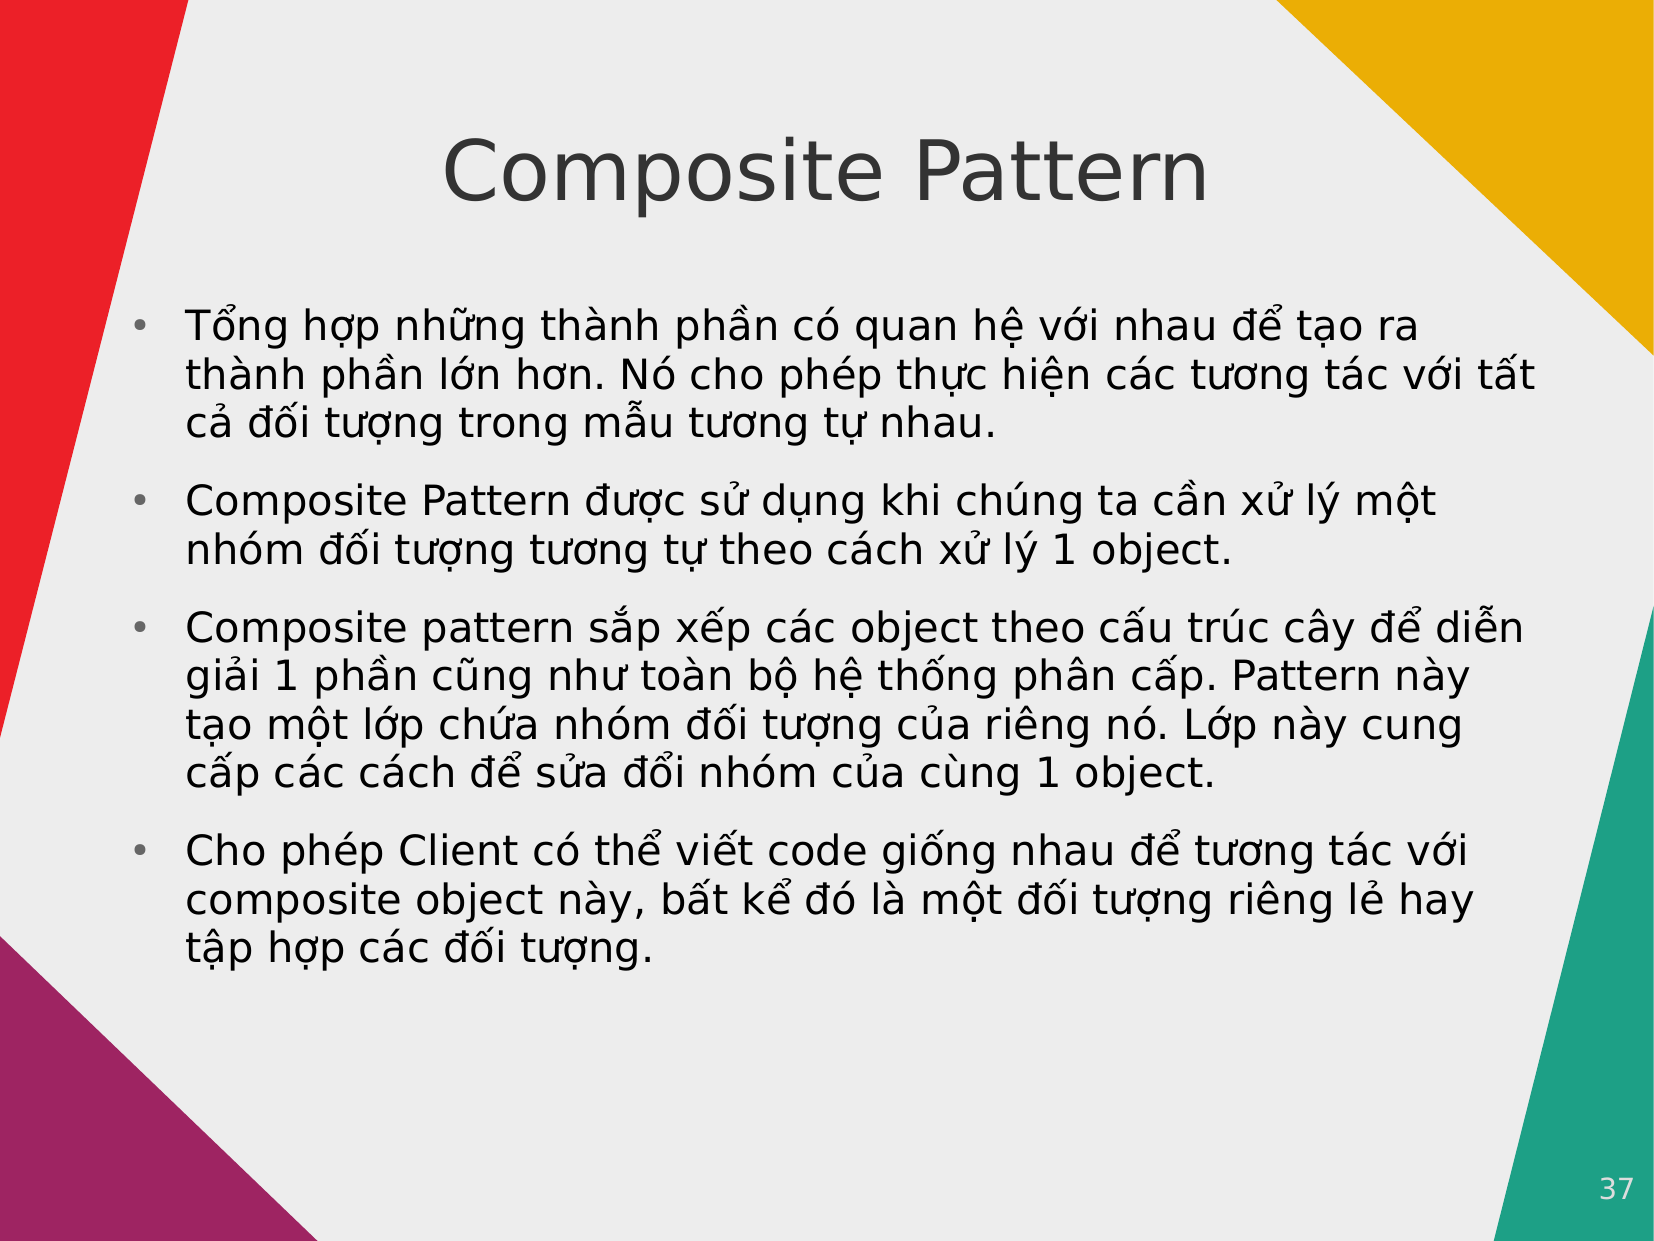

# Composite Pattern
Tổng hợp những thành phần có quan hệ với nhau để tạo ra thành phần lớn hơn. Nó cho phép thực hiện các tương tác với tất cả đối tượng trong mẫu tương tự nhau.
Composite Pattern được sử dụng khi chúng ta cần xử lý một nhóm đối tượng tương tự theo cách xử lý 1 object.
Composite pattern sắp xếp các object theo cấu trúc cây để diễn giải 1 phần cũng như toàn bộ hệ thống phân cấp. Pattern này tạo một lớp chứa nhóm đối tượng của riêng nó. Lớp này cung cấp các cách để sửa đổi nhóm của cùng 1 object.
Cho phép Client có thể viết code giống nhau để tương tác với composite object này, bất kể đó là một đối tượng riêng lẻ hay tập hợp các đối tượng.
37